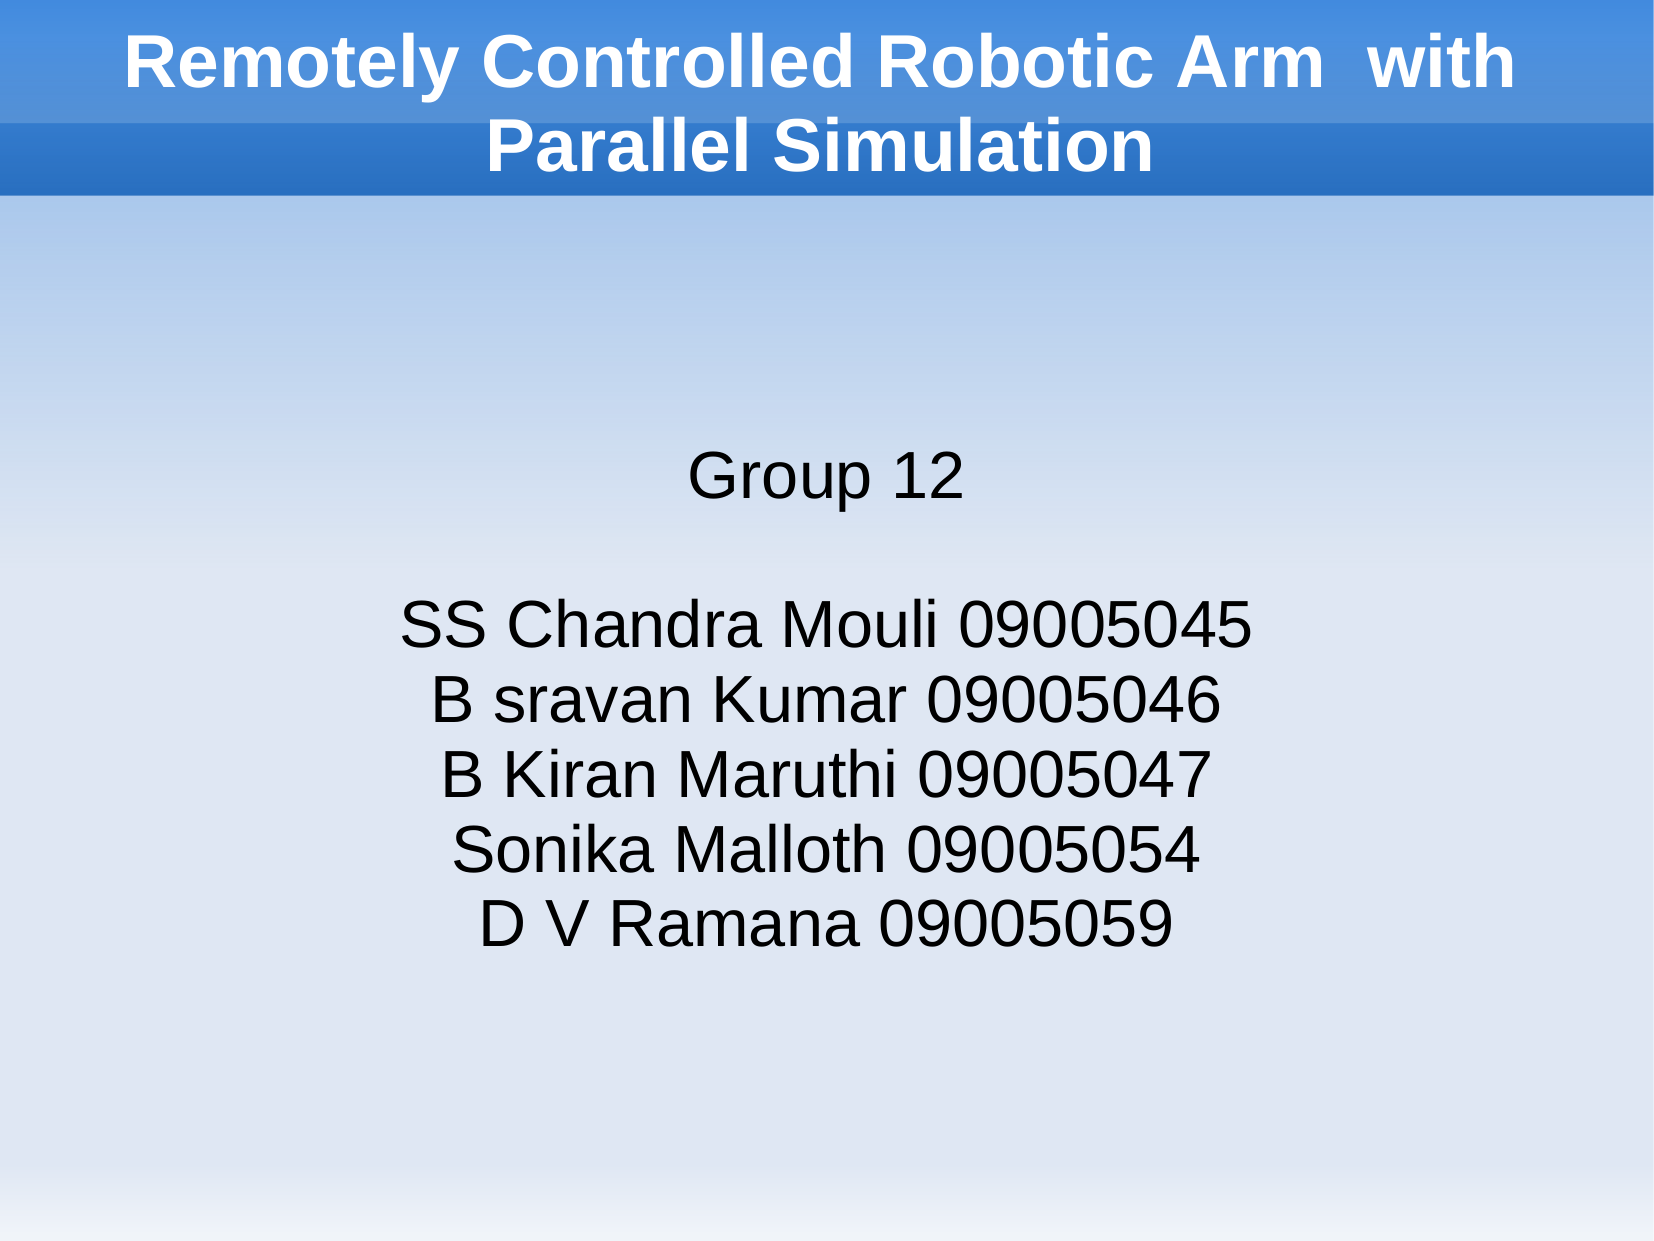

# Remotely Controlled Robotic Arm with Parallel Simulation
Group 12
SS Chandra Mouli 09005045
B sravan Kumar 09005046
B Kiran Maruthi 09005047
Sonika Malloth 09005054
D V Ramana 09005059